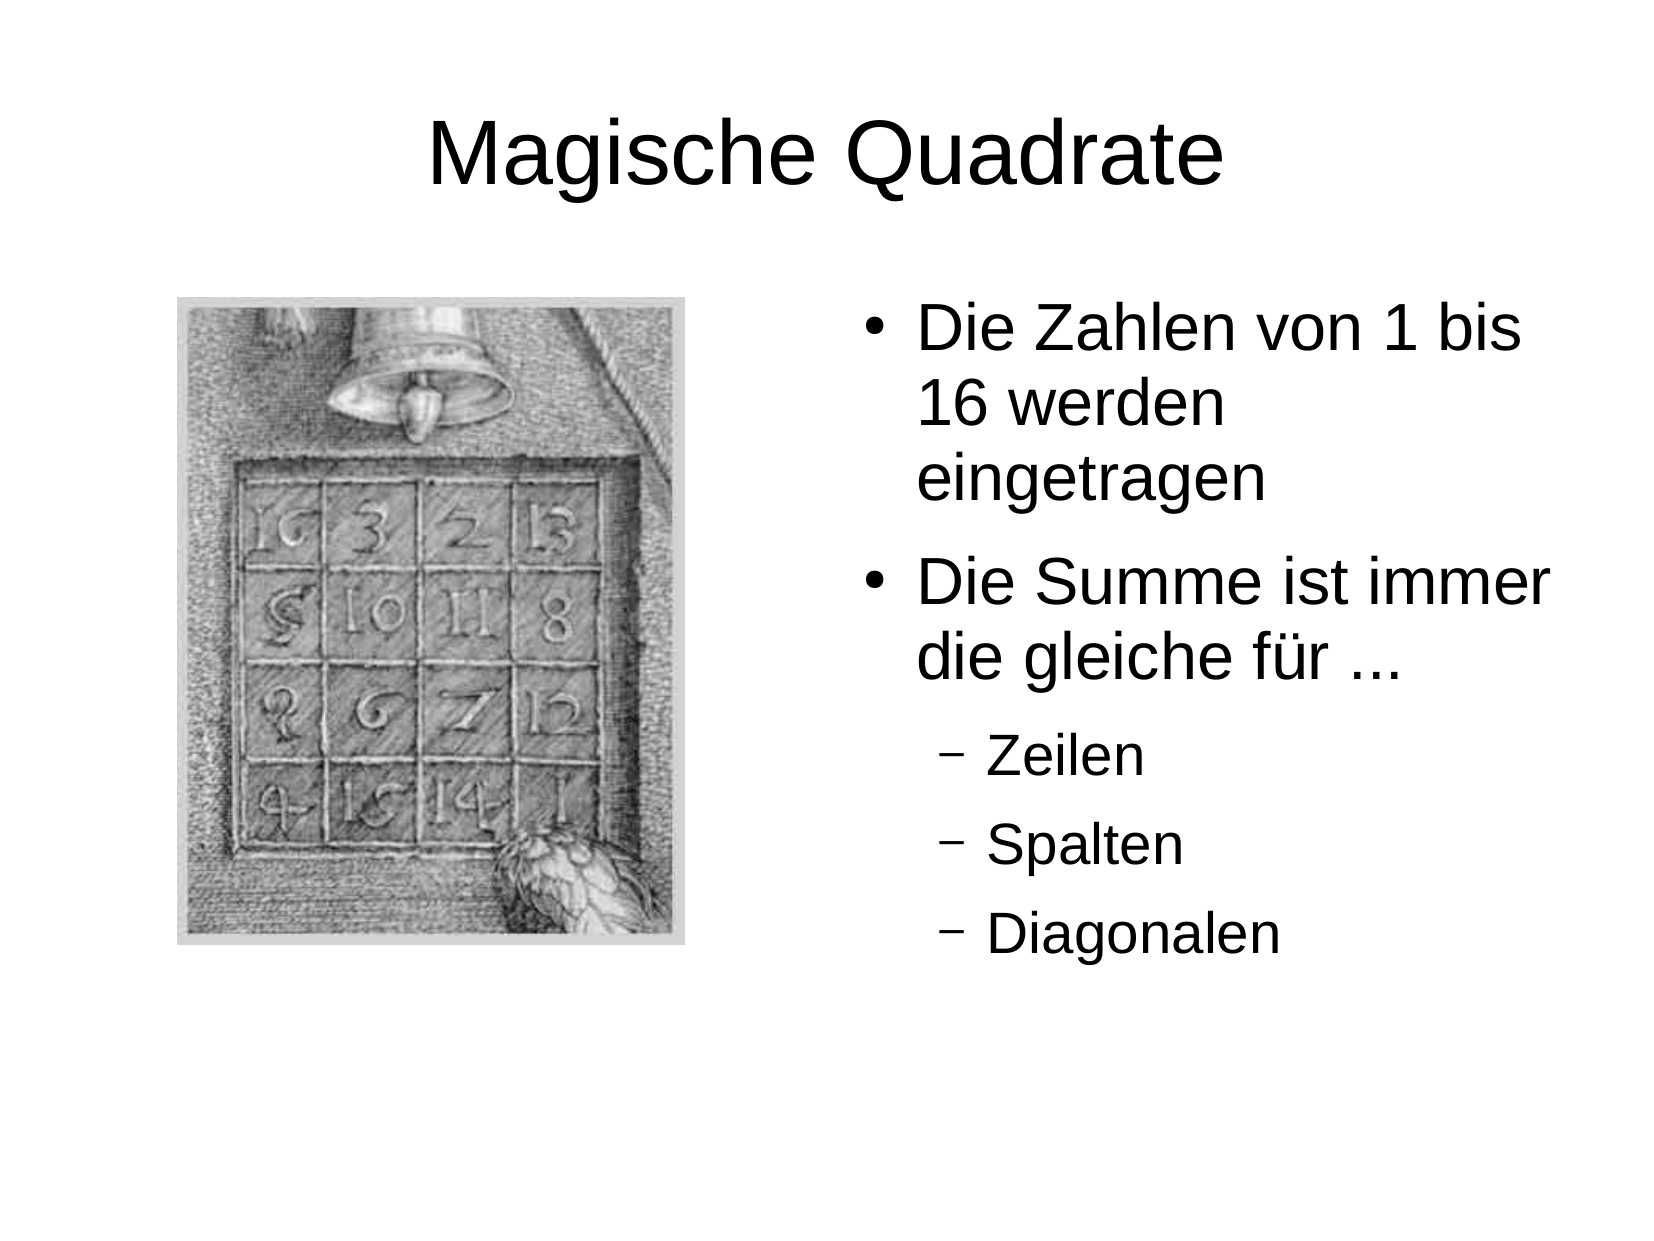

# Magische Quadrate
Die Zahlen von 1 bis 16 werden eingetragen
Die Summe ist immer die gleiche für ...
Zeilen
Spalten
Diagonalen